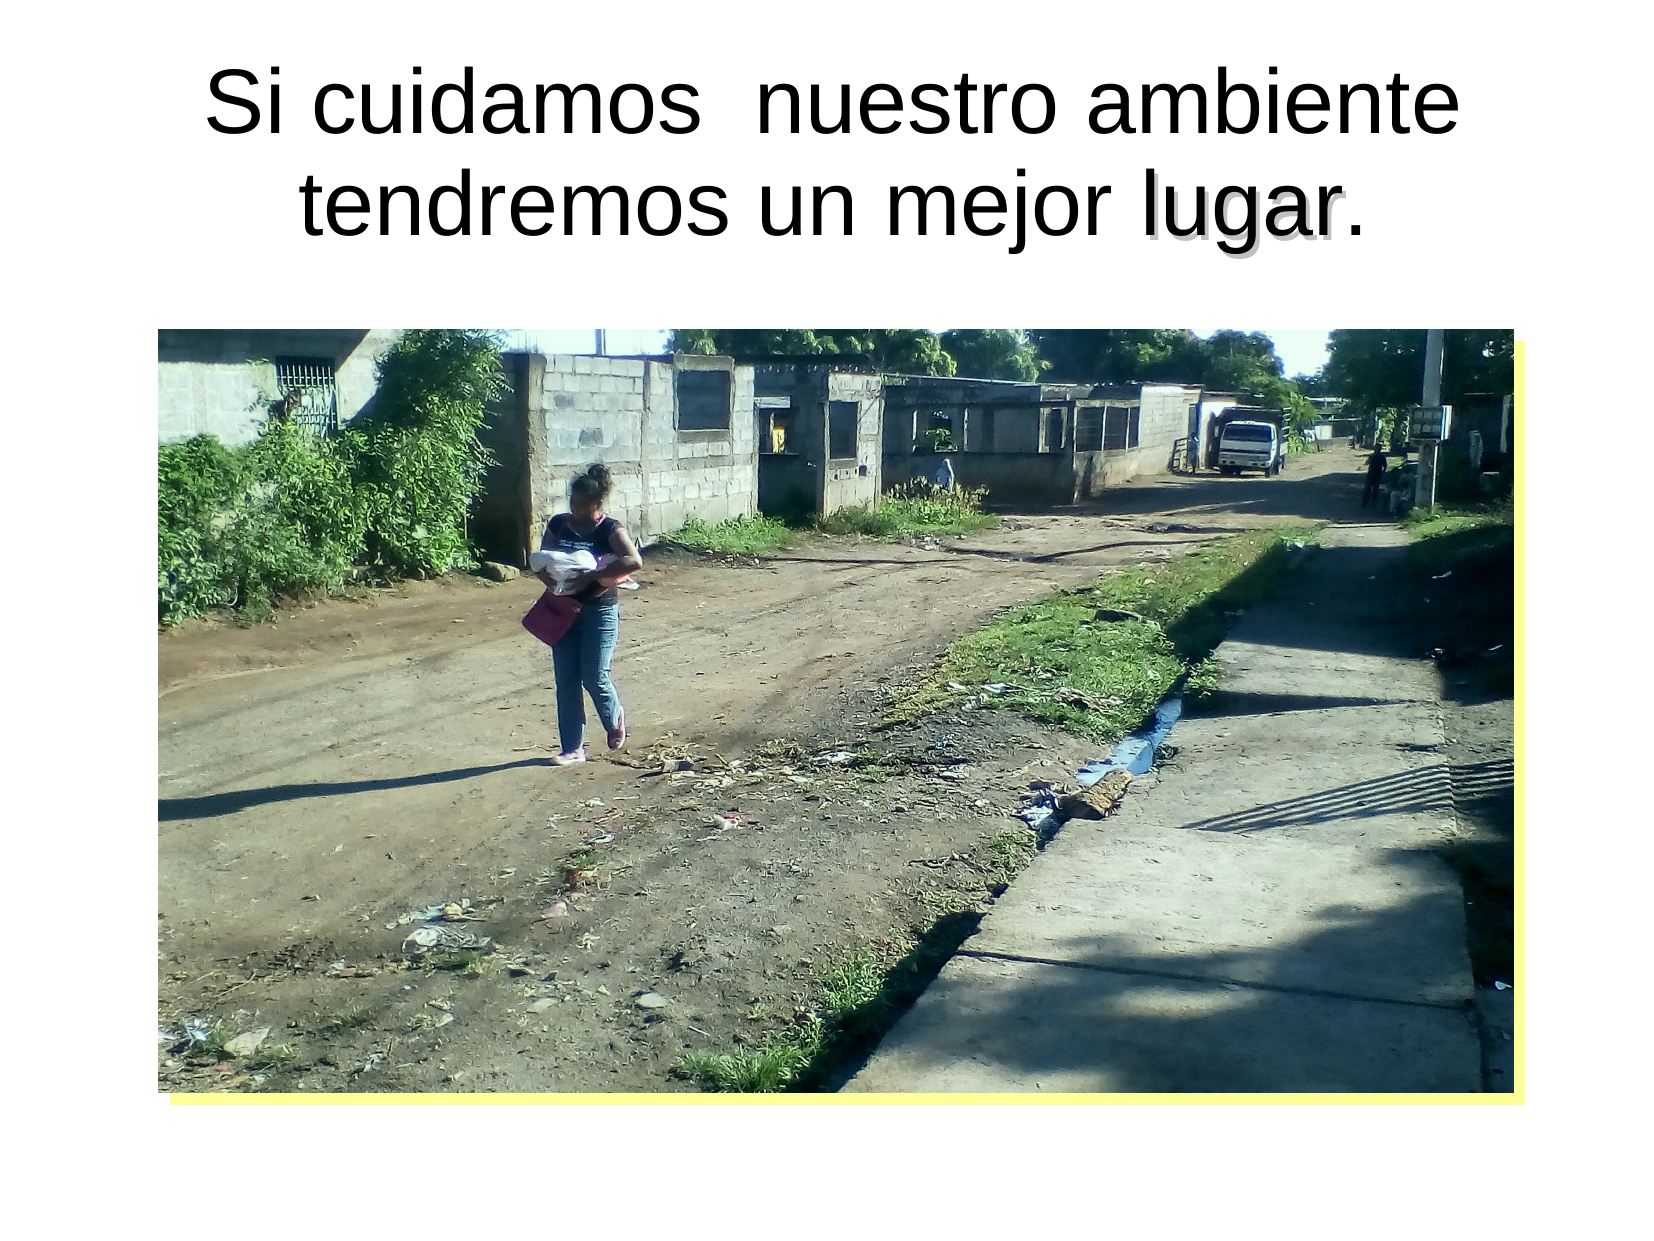

# Si cuidamos nuestro ambiente tendremos un mejor lugar.